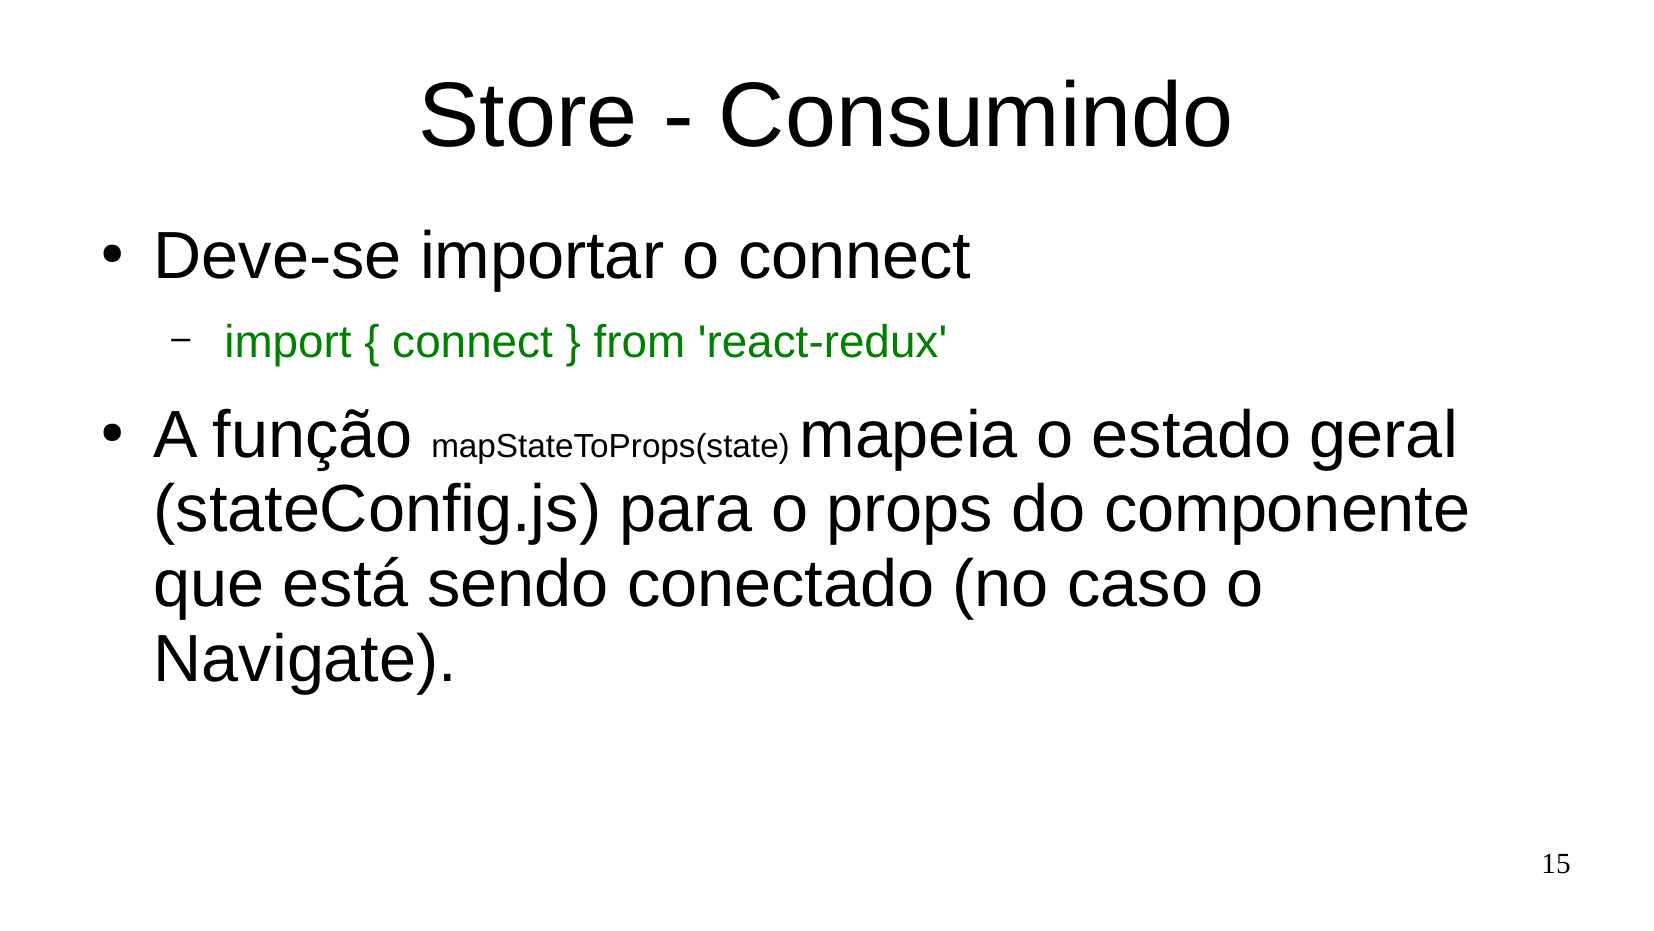

# Store - Consumindo
Deve-se importar o connect
import { connect } from 'react-redux'
A função mapStateToProps(state) mapeia o estado geral (stateConfig.js) para o props do componente que está sendo conectado (no caso o Navigate).
15